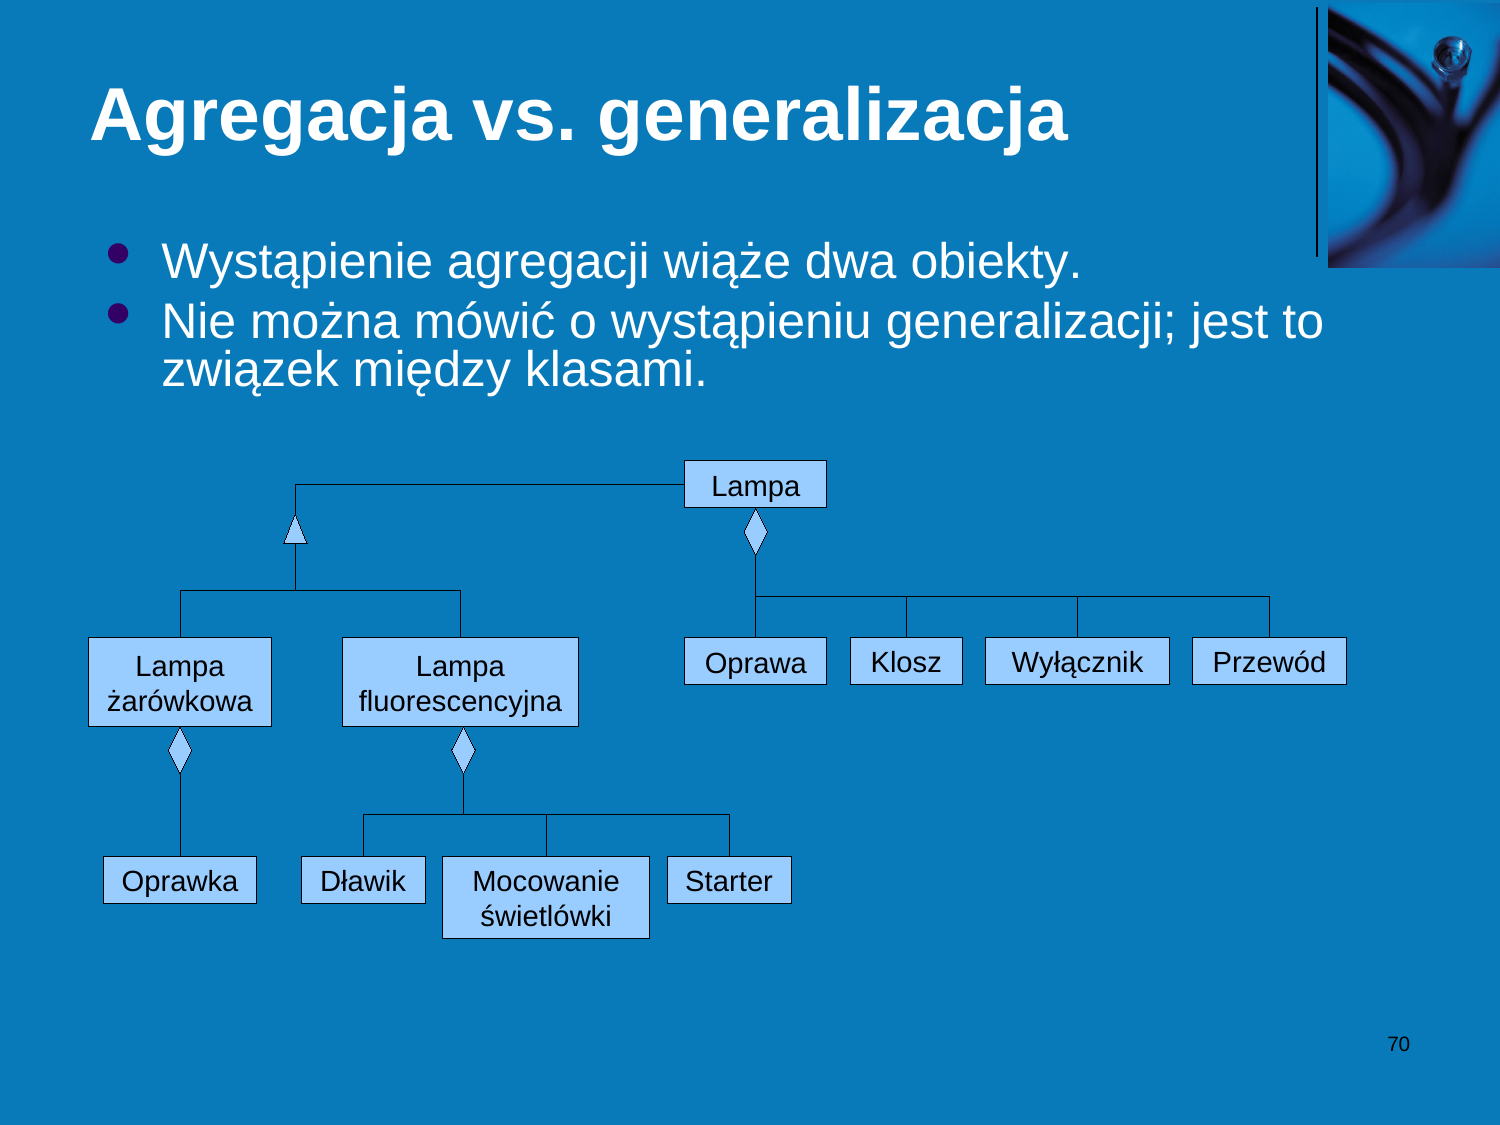

# Agregacja vs. generalizacja
Wystąpienie agregacji wiąże dwa obiekty.
Nie można mówić o wystąpieniu generalizacji; jest to związek między klasami.
Lampa
Przewód
Wyłącznik
Lampa fluorescencyjna
Klosz
Lampa żarówkowa
Oprawa
Mocowanie świetlówki
Starter
Dławik
Oprawka
70